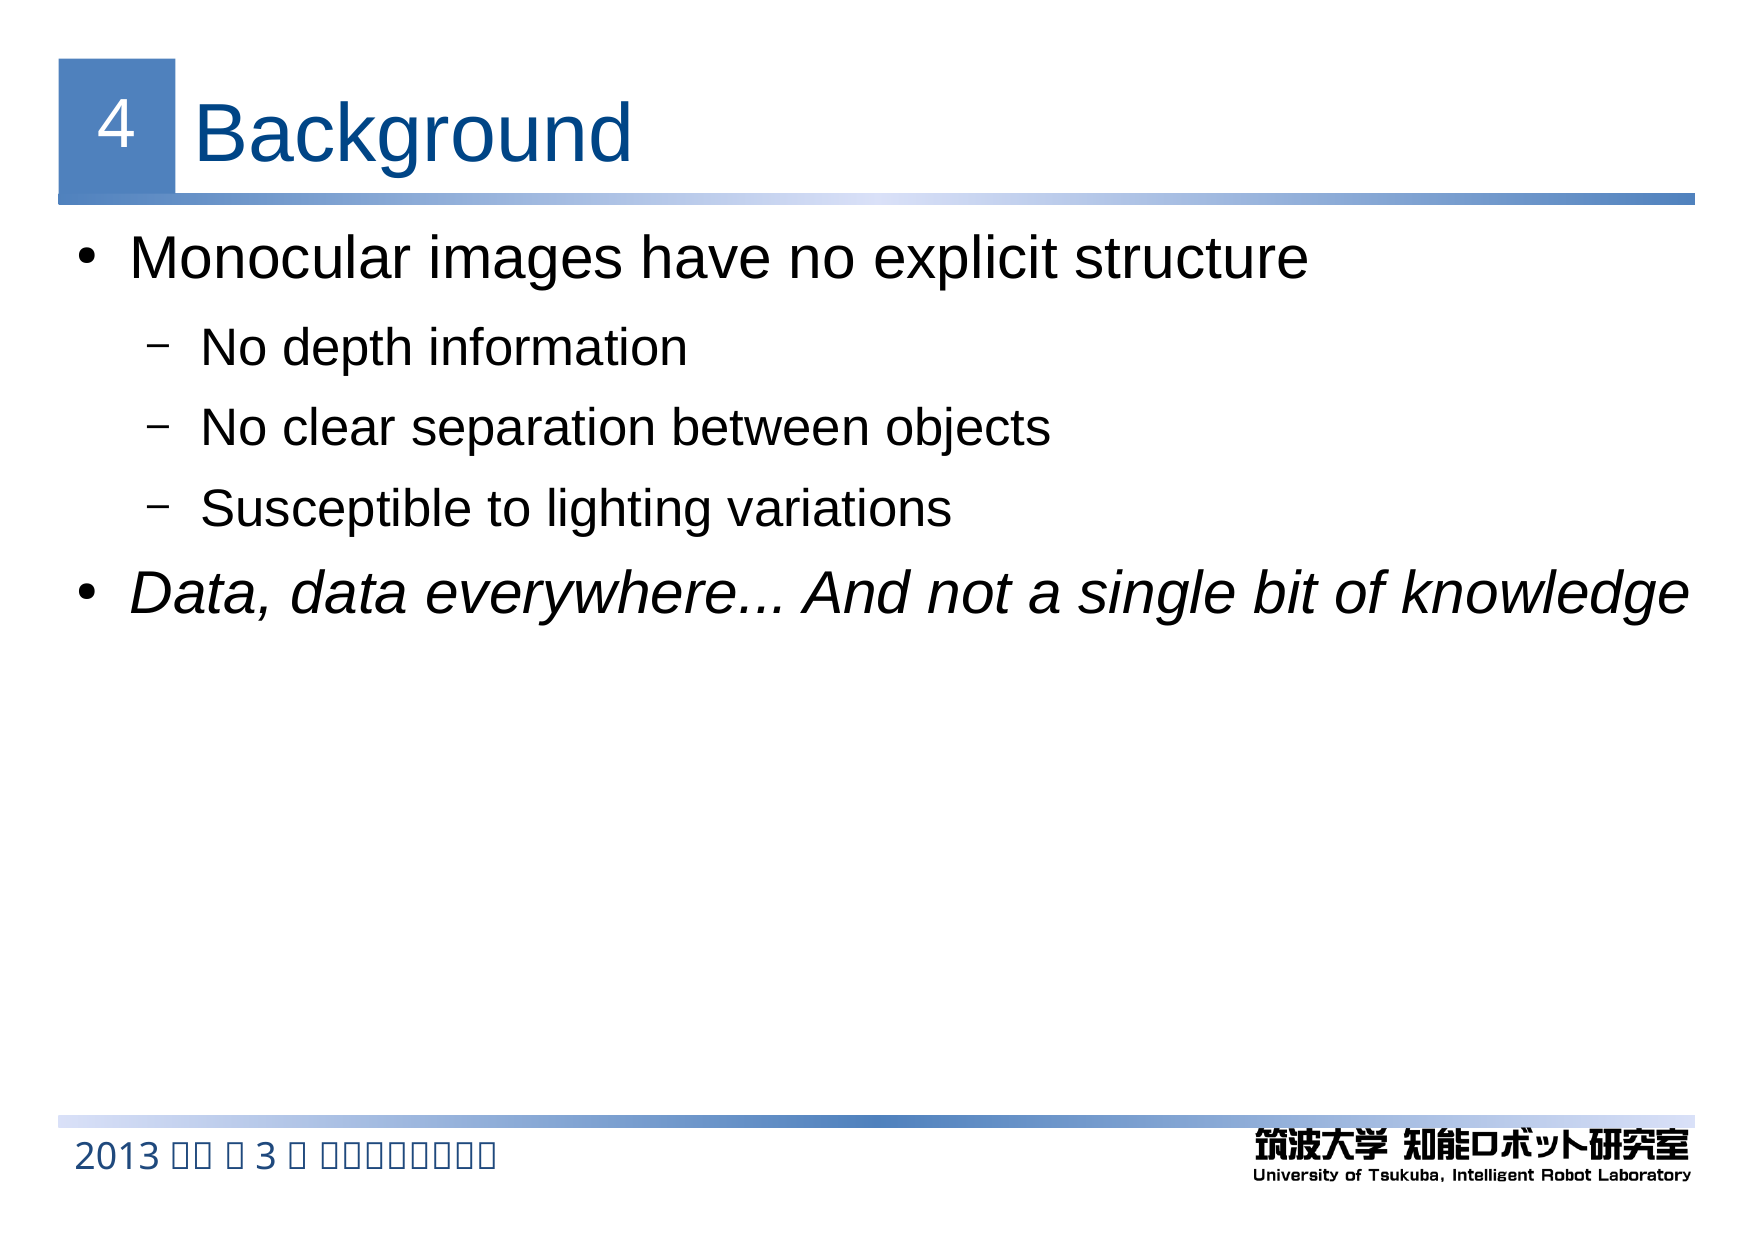

# Background
Monocular images have no explicit structure
No depth information
No clear separation between objects
Susceptible to lighting variations
Data, data everywhere... And not a single bit of knowledge